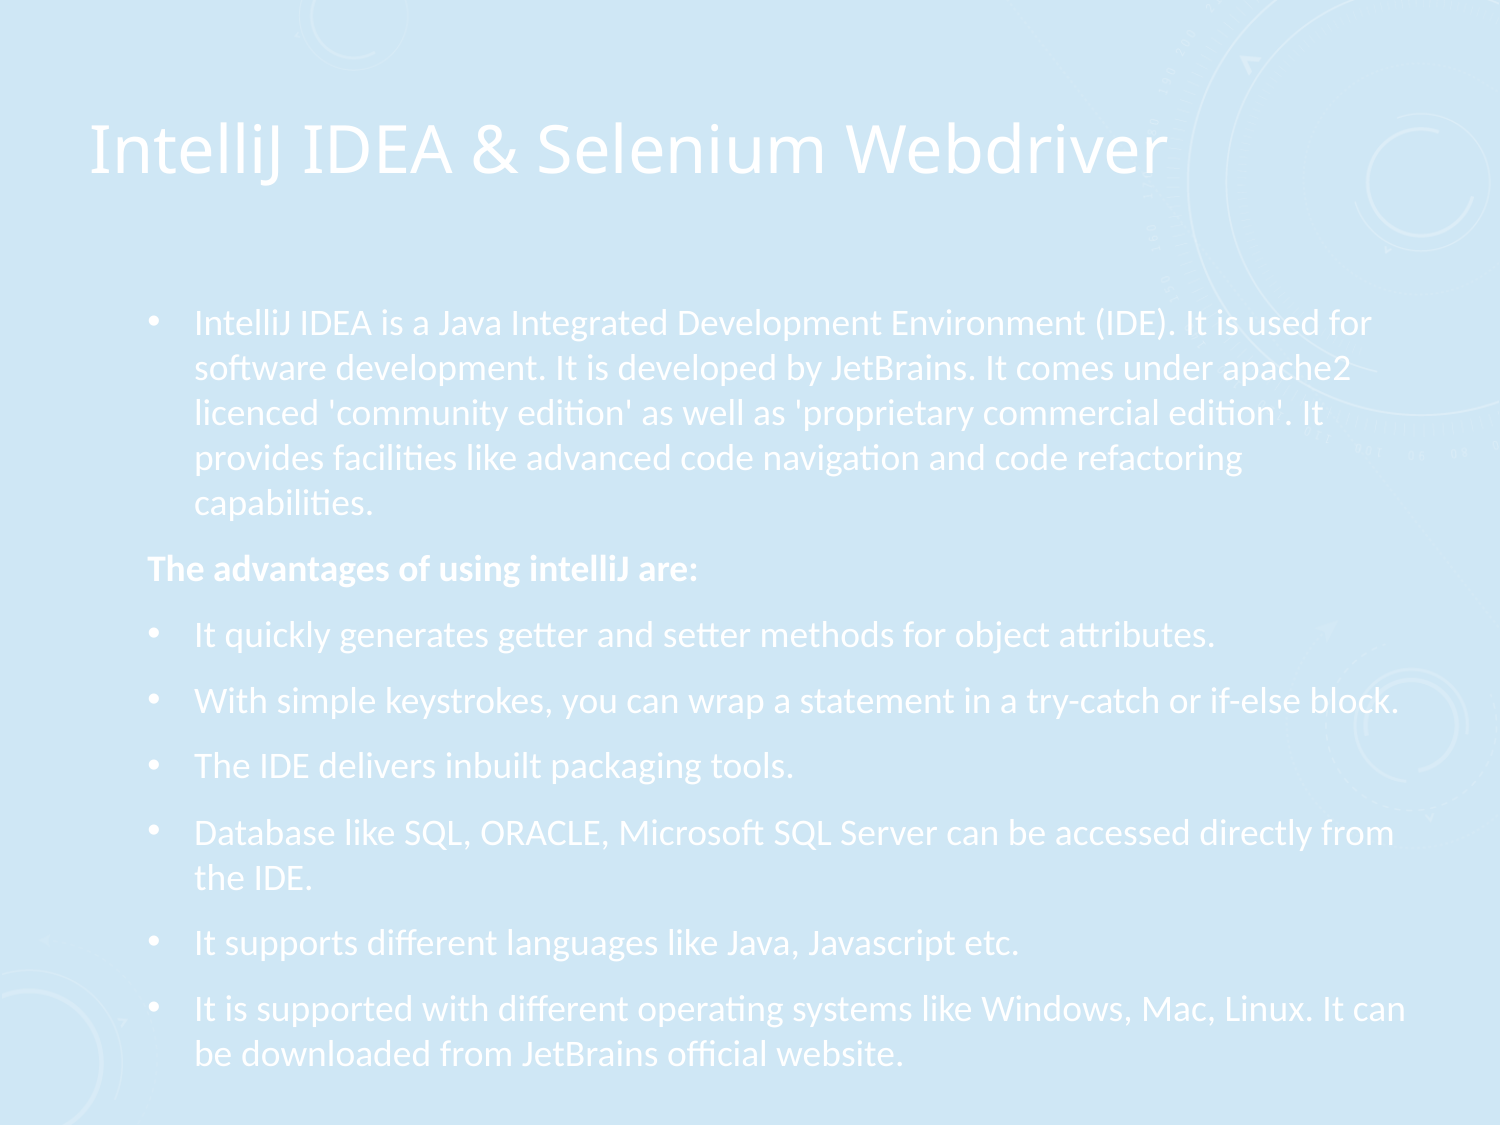

# IntelliJ IDEA & Selenium Webdriver
IntelliJ IDEA is a Java Integrated Development Environment (IDE). It is used for software development. It is developed by JetBrains. It comes under apache2 licenced 'community edition' as well as 'proprietary commercial edition'. It provides facilities like advanced code navigation and code refactoring capabilities.
The advantages of using intelliJ are:
It quickly generates getter and setter methods for object attributes.
With simple keystrokes, you can wrap a statement in a try-catch or if-else block.
The IDE delivers inbuilt packaging tools.
Database like SQL, ORACLE, Microsoft SQL Server can be accessed directly from the IDE.
It supports different languages like Java, Javascript etc.
It is supported with different operating systems like Windows, Mac, Linux. It can be downloaded from JetBrains official website.